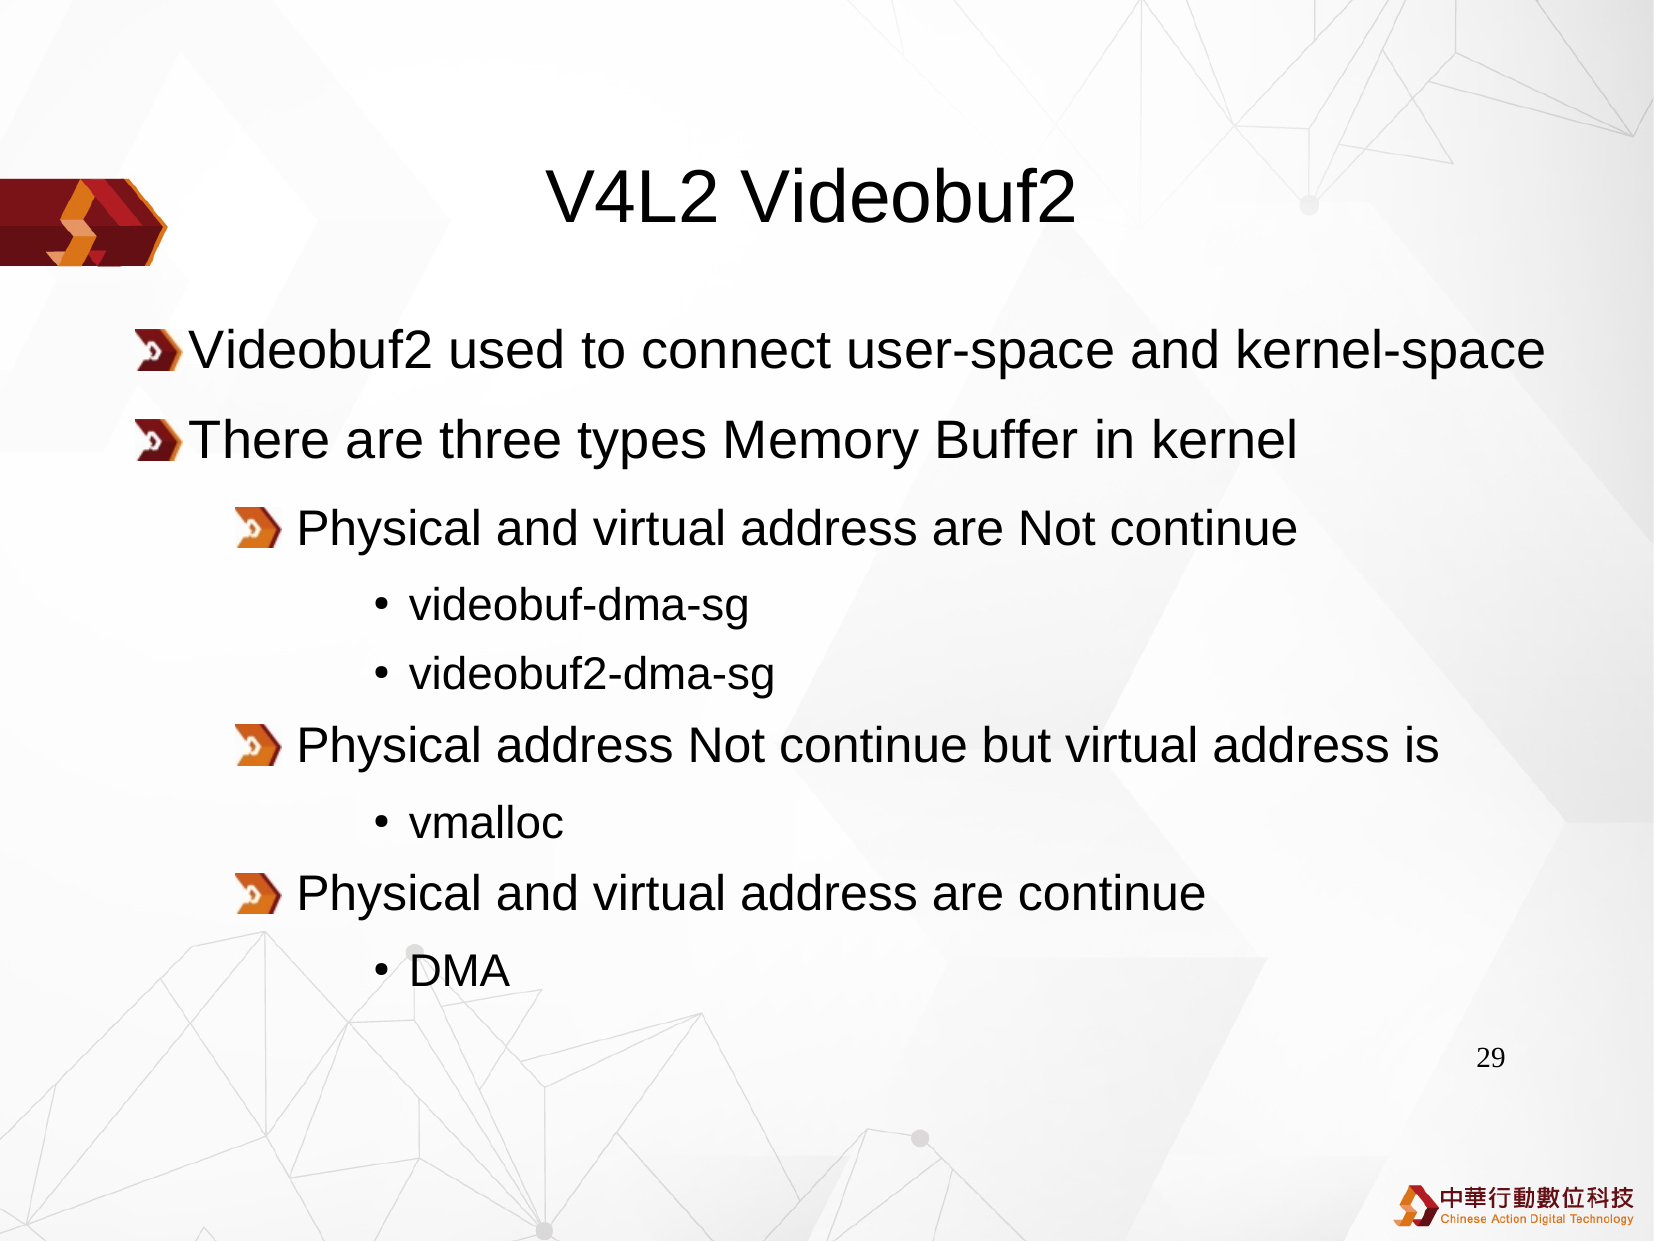

# V4L2 Videobuf2
Videobuf2 used to connect user-space and kernel-space
There are three types Memory Buffer in kernel
 Physical and virtual address are Not continue
videobuf-dma-sg
videobuf2-dma-sg
 Physical address Not continue but virtual address is
vmalloc
 Physical and virtual address are continue
DMA
29